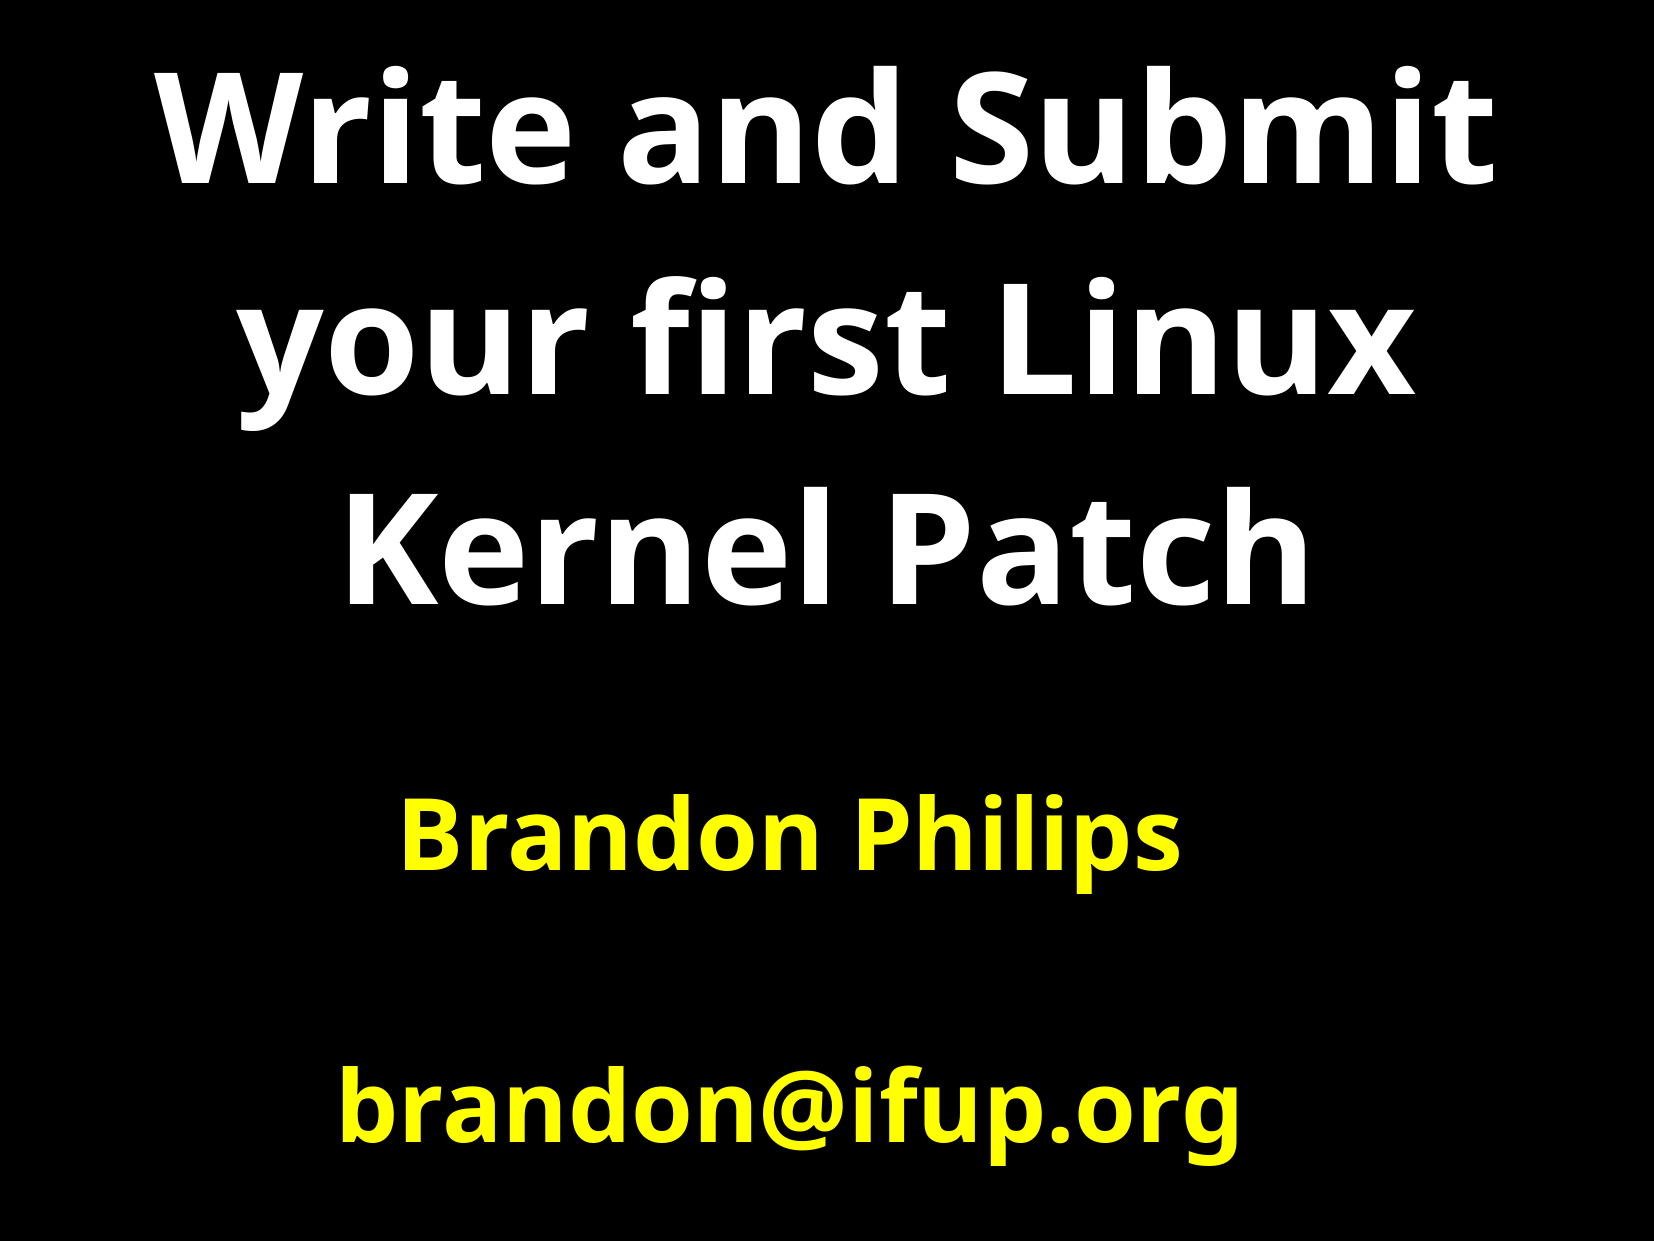

Write and Submit your first Linux Kernel Patch
Brandon Philips
brandon@ifup.org